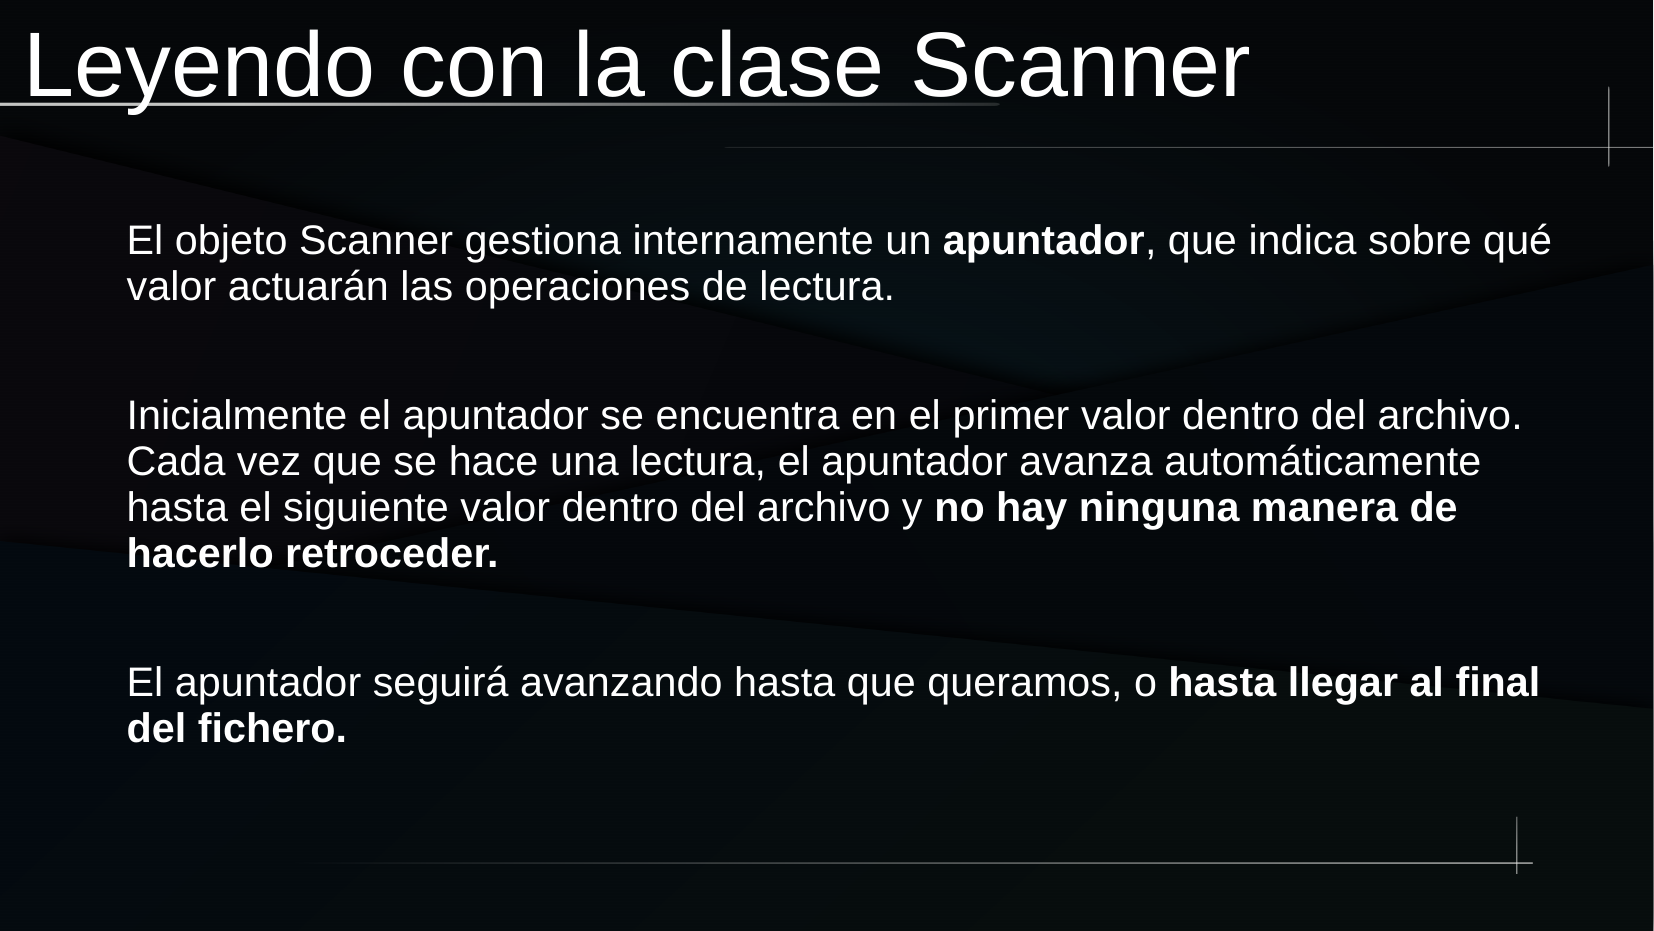

# Leyendo con la clase Scanner
El objeto Scanner gestiona internamente un apuntador, que indica sobre qué valor actuarán las operaciones de lectura.
Inicialmente el apuntador se encuentra en el primer valor dentro del archivo. Cada vez que se hace una lectura, el apuntador avanza automáticamente hasta el siguiente valor dentro del archivo y no hay ninguna manera de hacerlo retroceder.
El apuntador seguirá avanzando hasta que queramos, o hasta llegar al final del fichero.